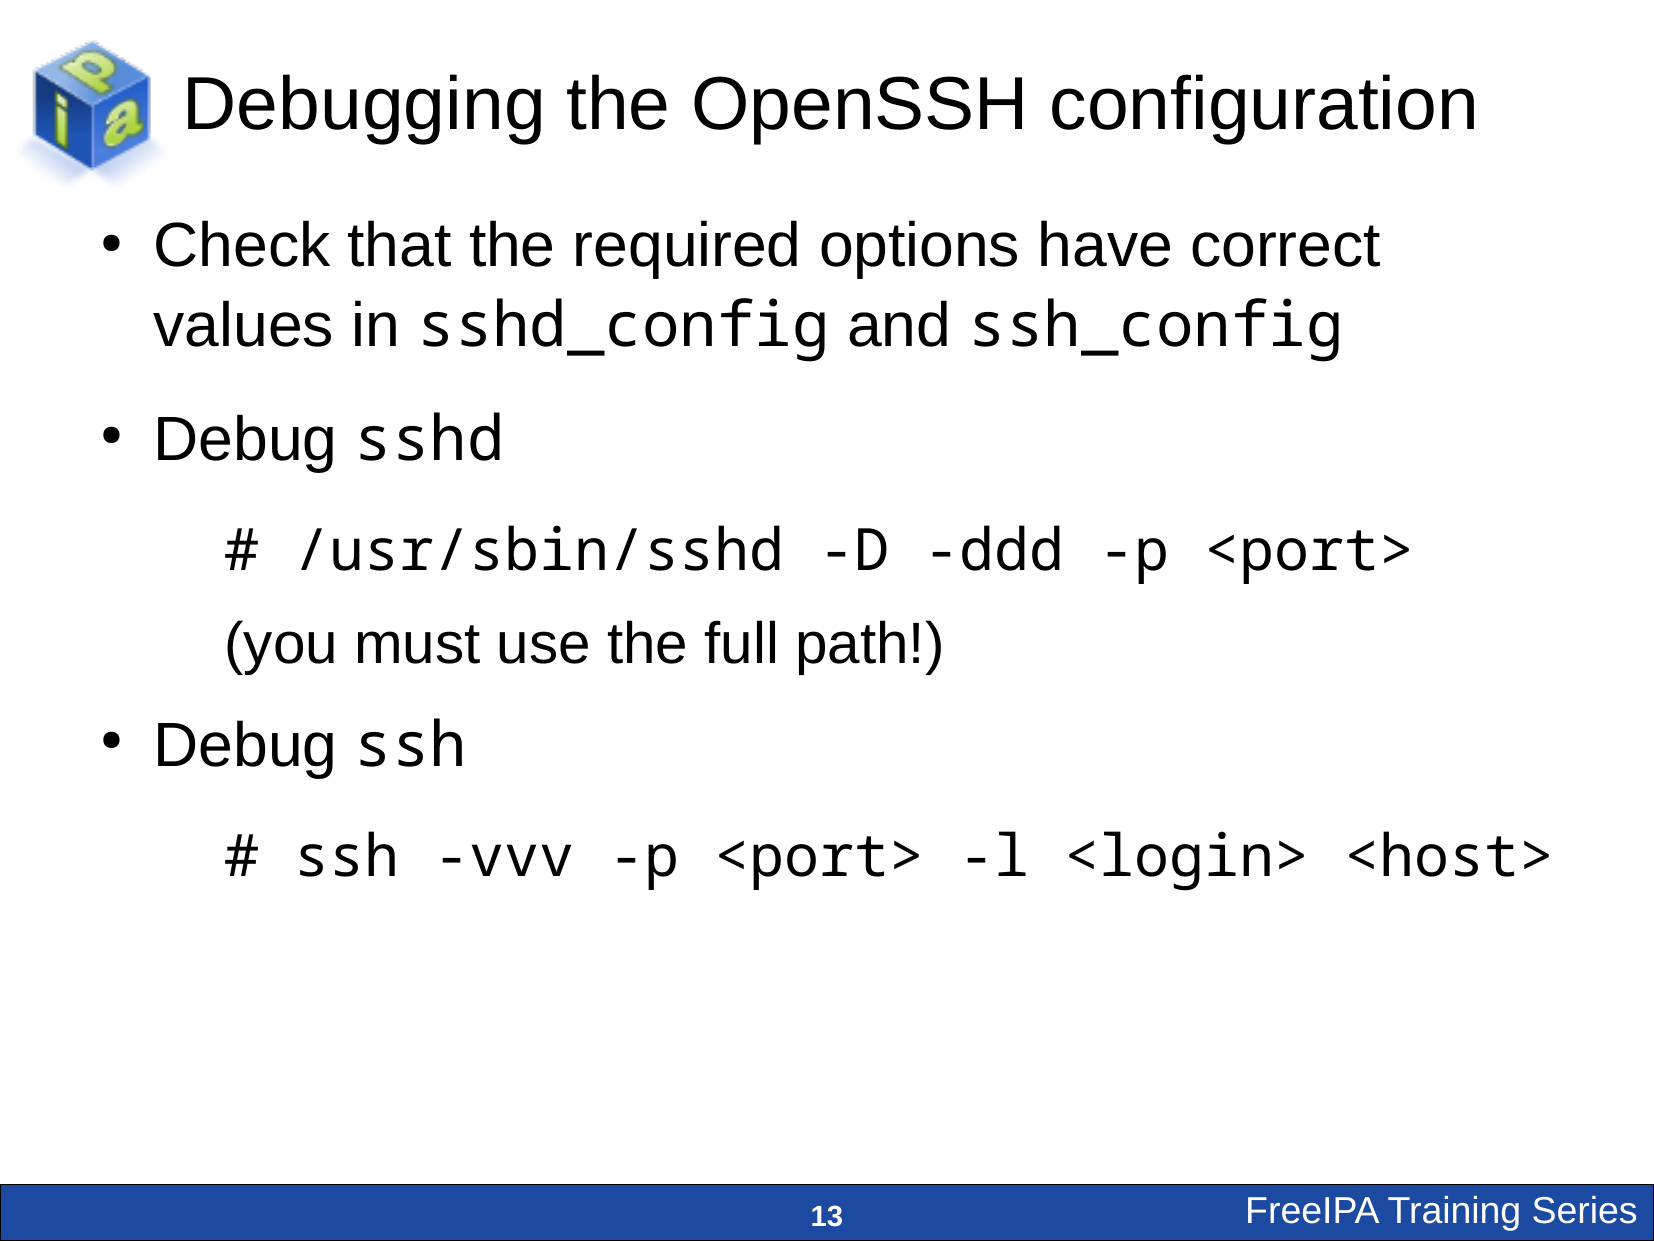

# Debugging the OpenSSH configuration
Check that the required options have correct values in sshd_config and ssh_config
Debug sshd
# /usr/sbin/sshd -D -ddd -p <port>
(you must use the full path!)
Debug ssh
# ssh -vvv -p <port> -l <login> <host>
13